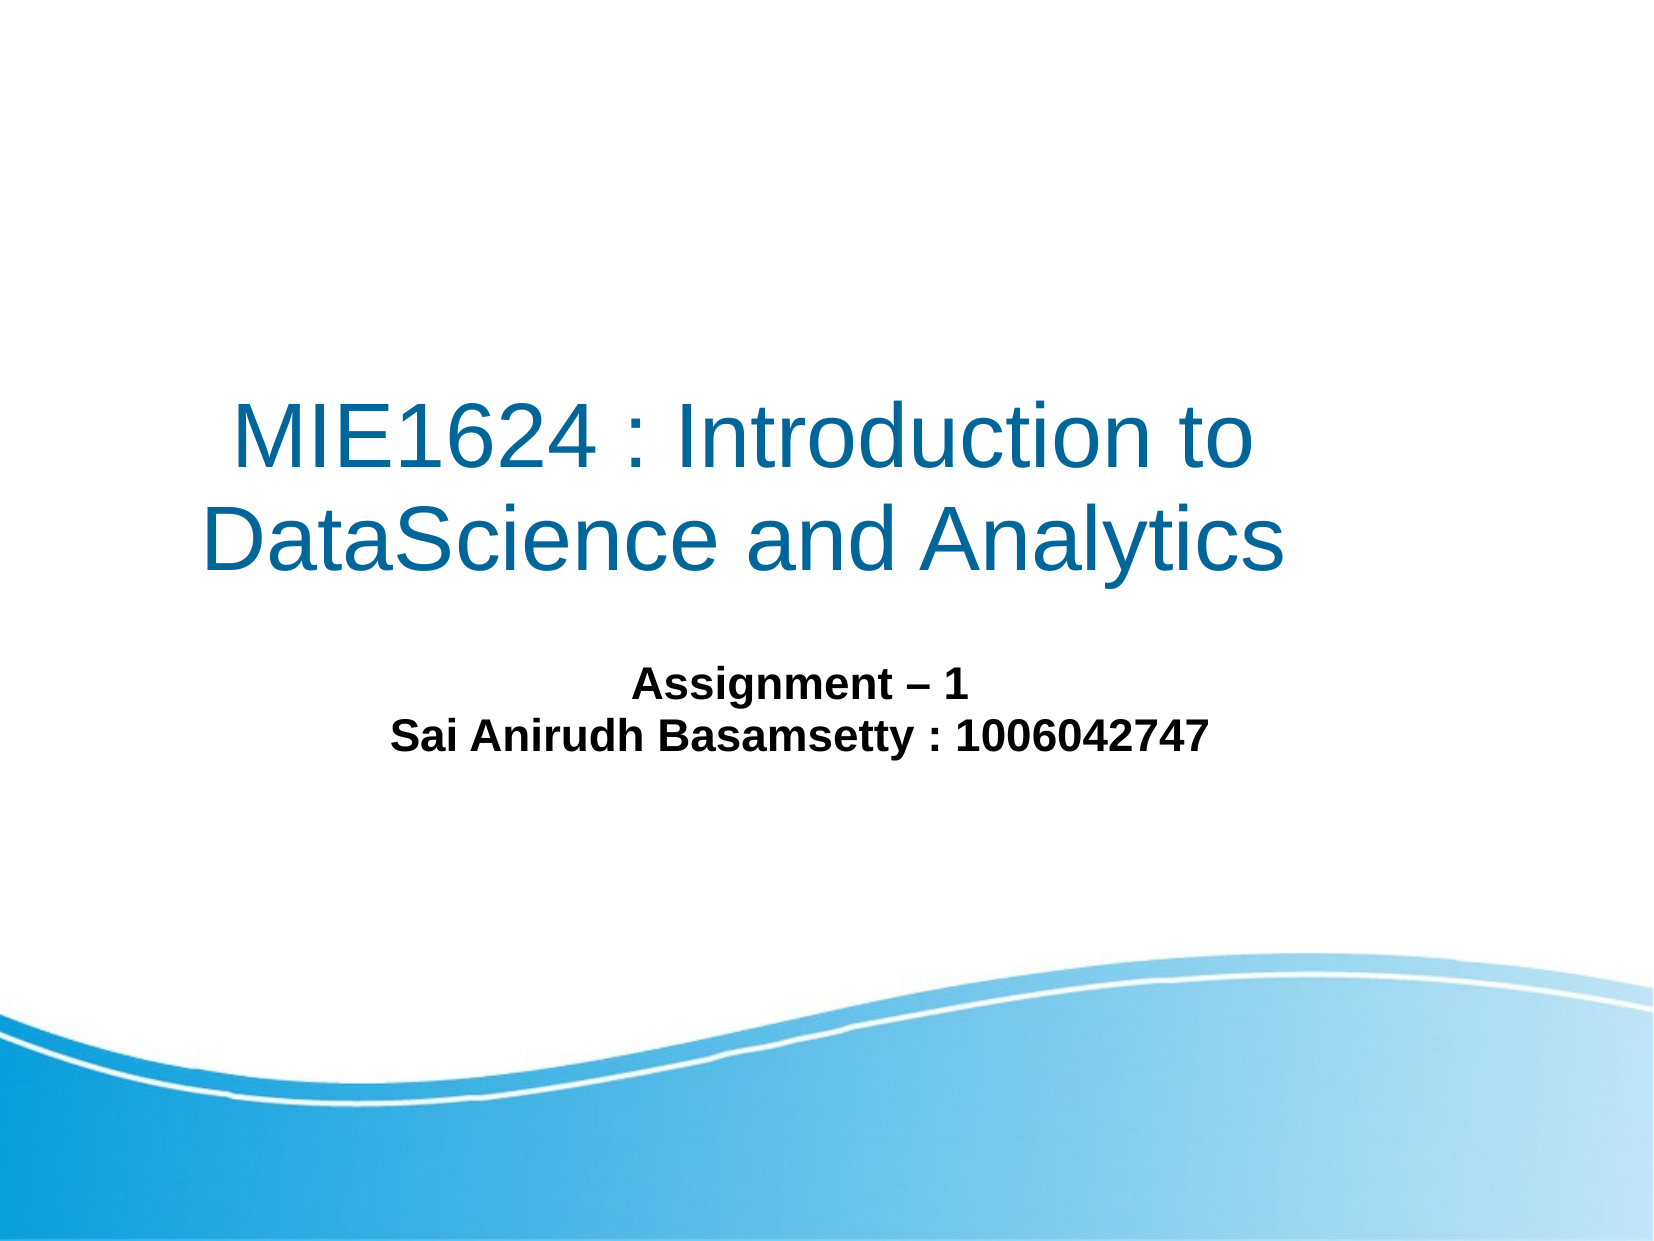

# MIE1624 : Introduction to DataScience and Analytics
Assignment – 1
Sai Anirudh Basamsetty : 1006042747